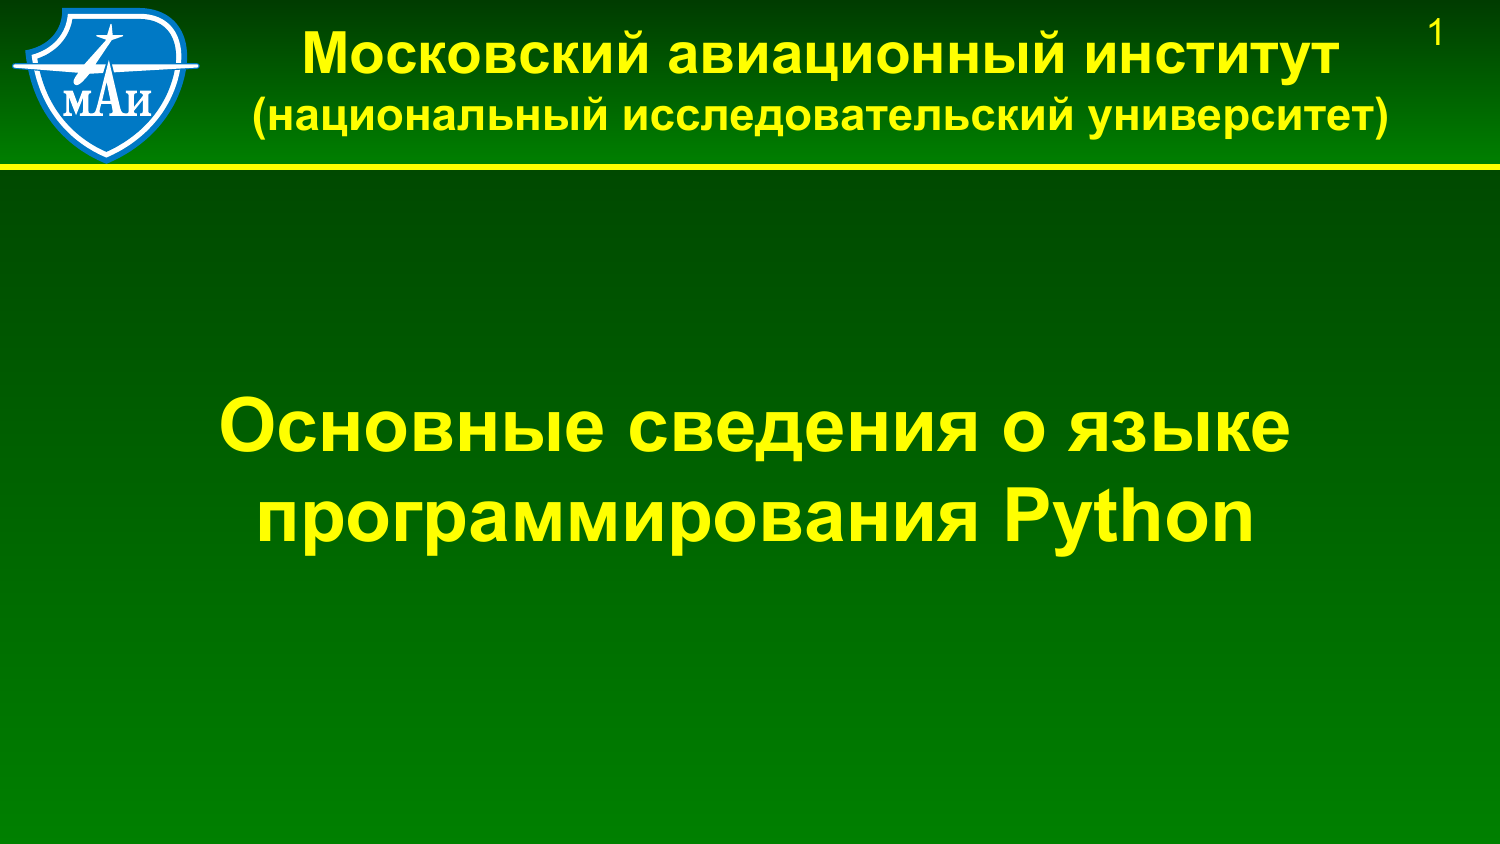

Московский авиационный институт
(национальный исследовательский университет)
Основные сведения о языке программирования Python